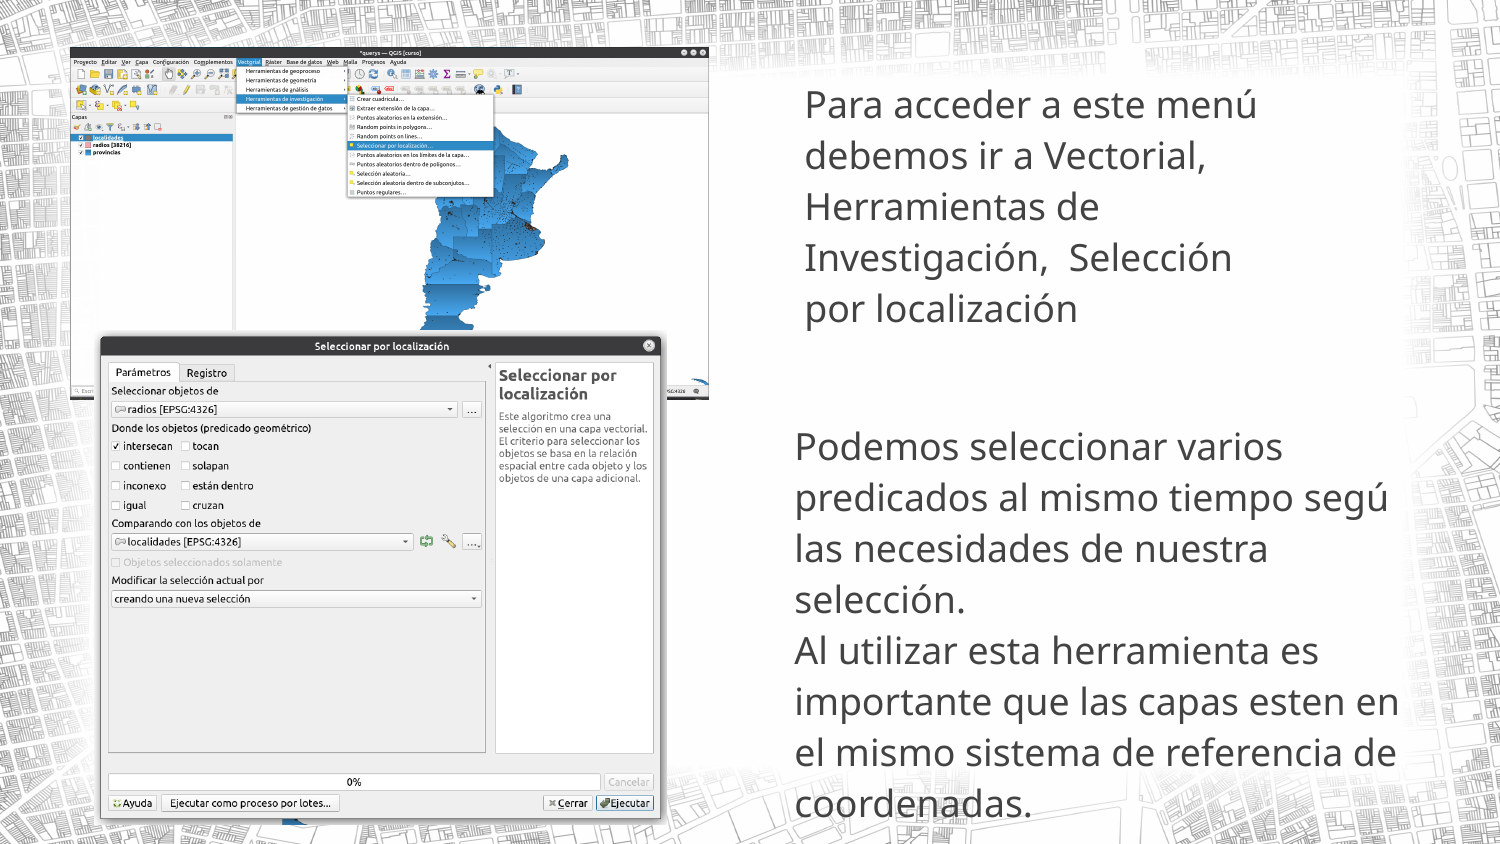

Para acceder a este menú debemos ir a Vectorial, Herramientas de Investigación, Selección por localización
Podemos seleccionar varios predicados al mismo tiempo segú las necesidades de nuestra selección.
Al utilizar esta herramienta es importante que las capas esten en el mismo sistema de referencia de coordenadas.